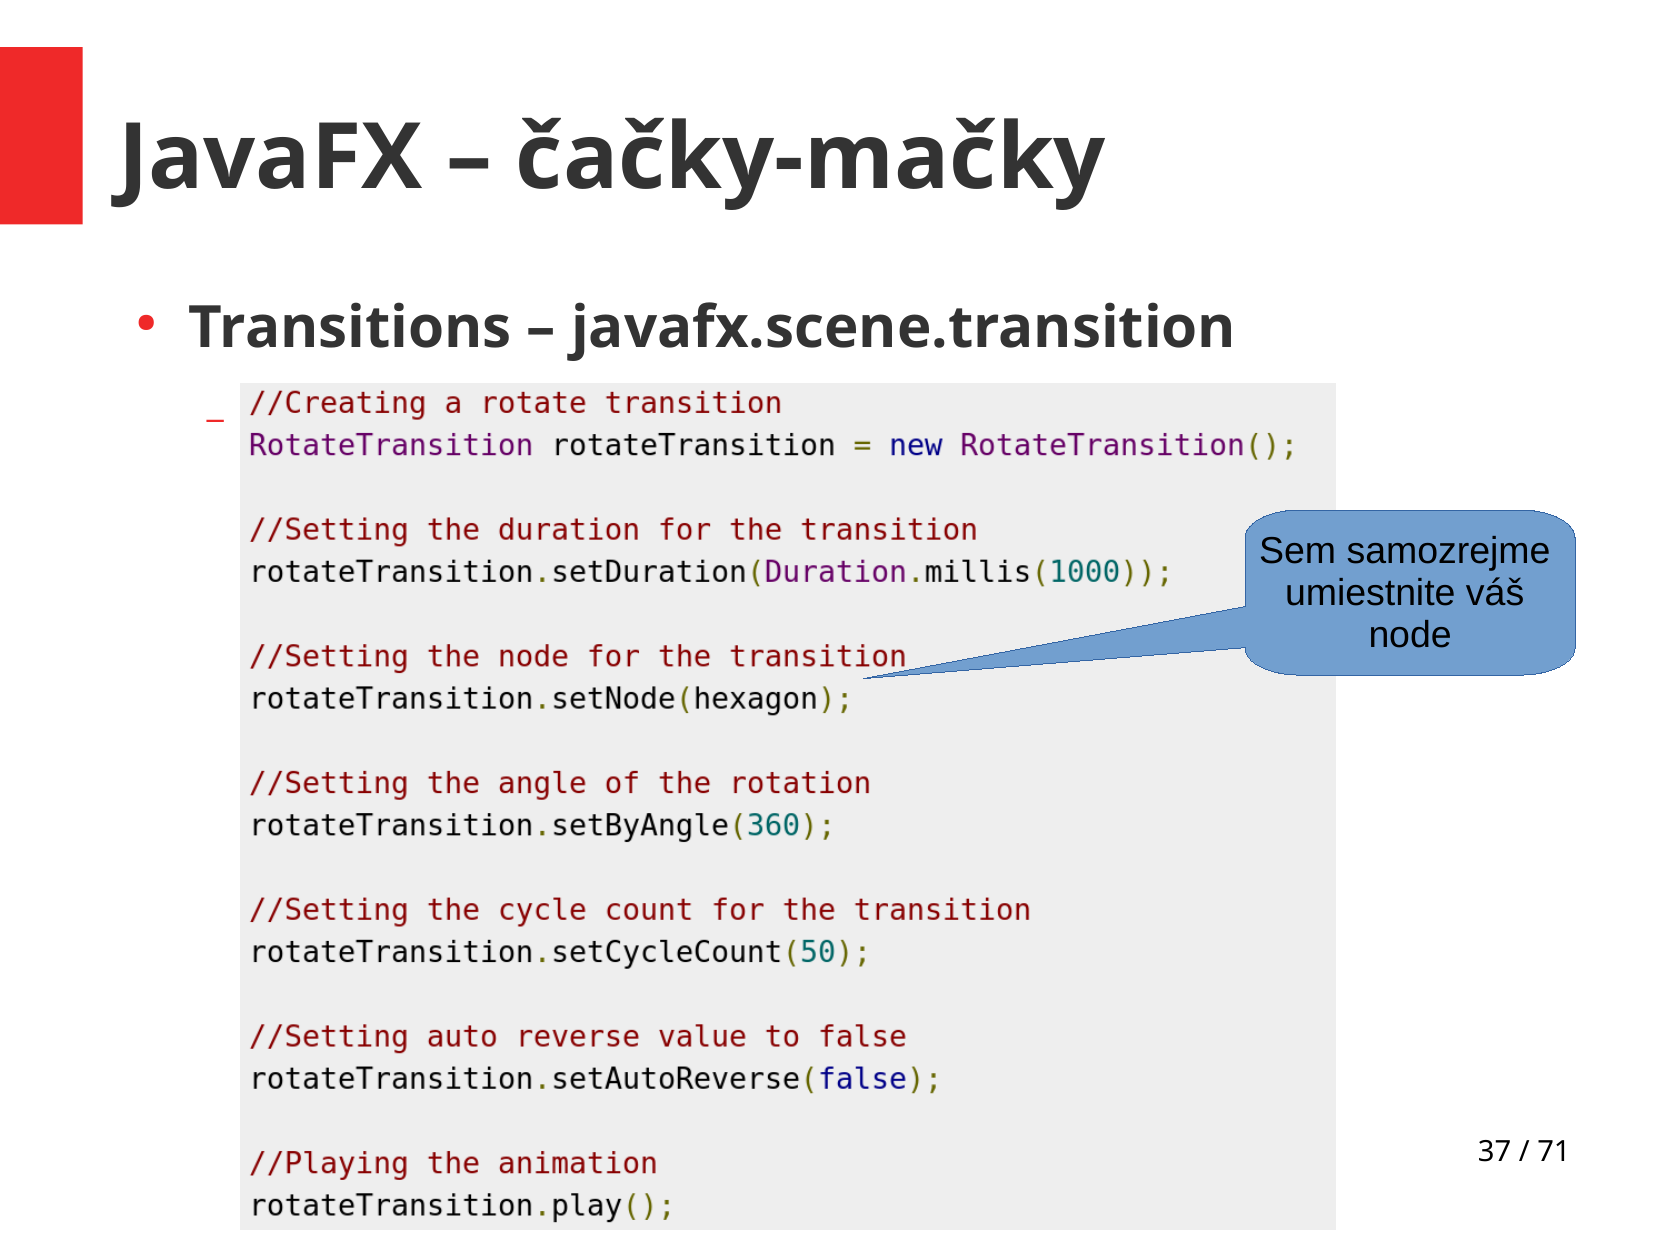

# JavaFX – čačky-mačky
Transitions – javafx.scene.transition
Sem samozrejme
umiestnite váš
node
37